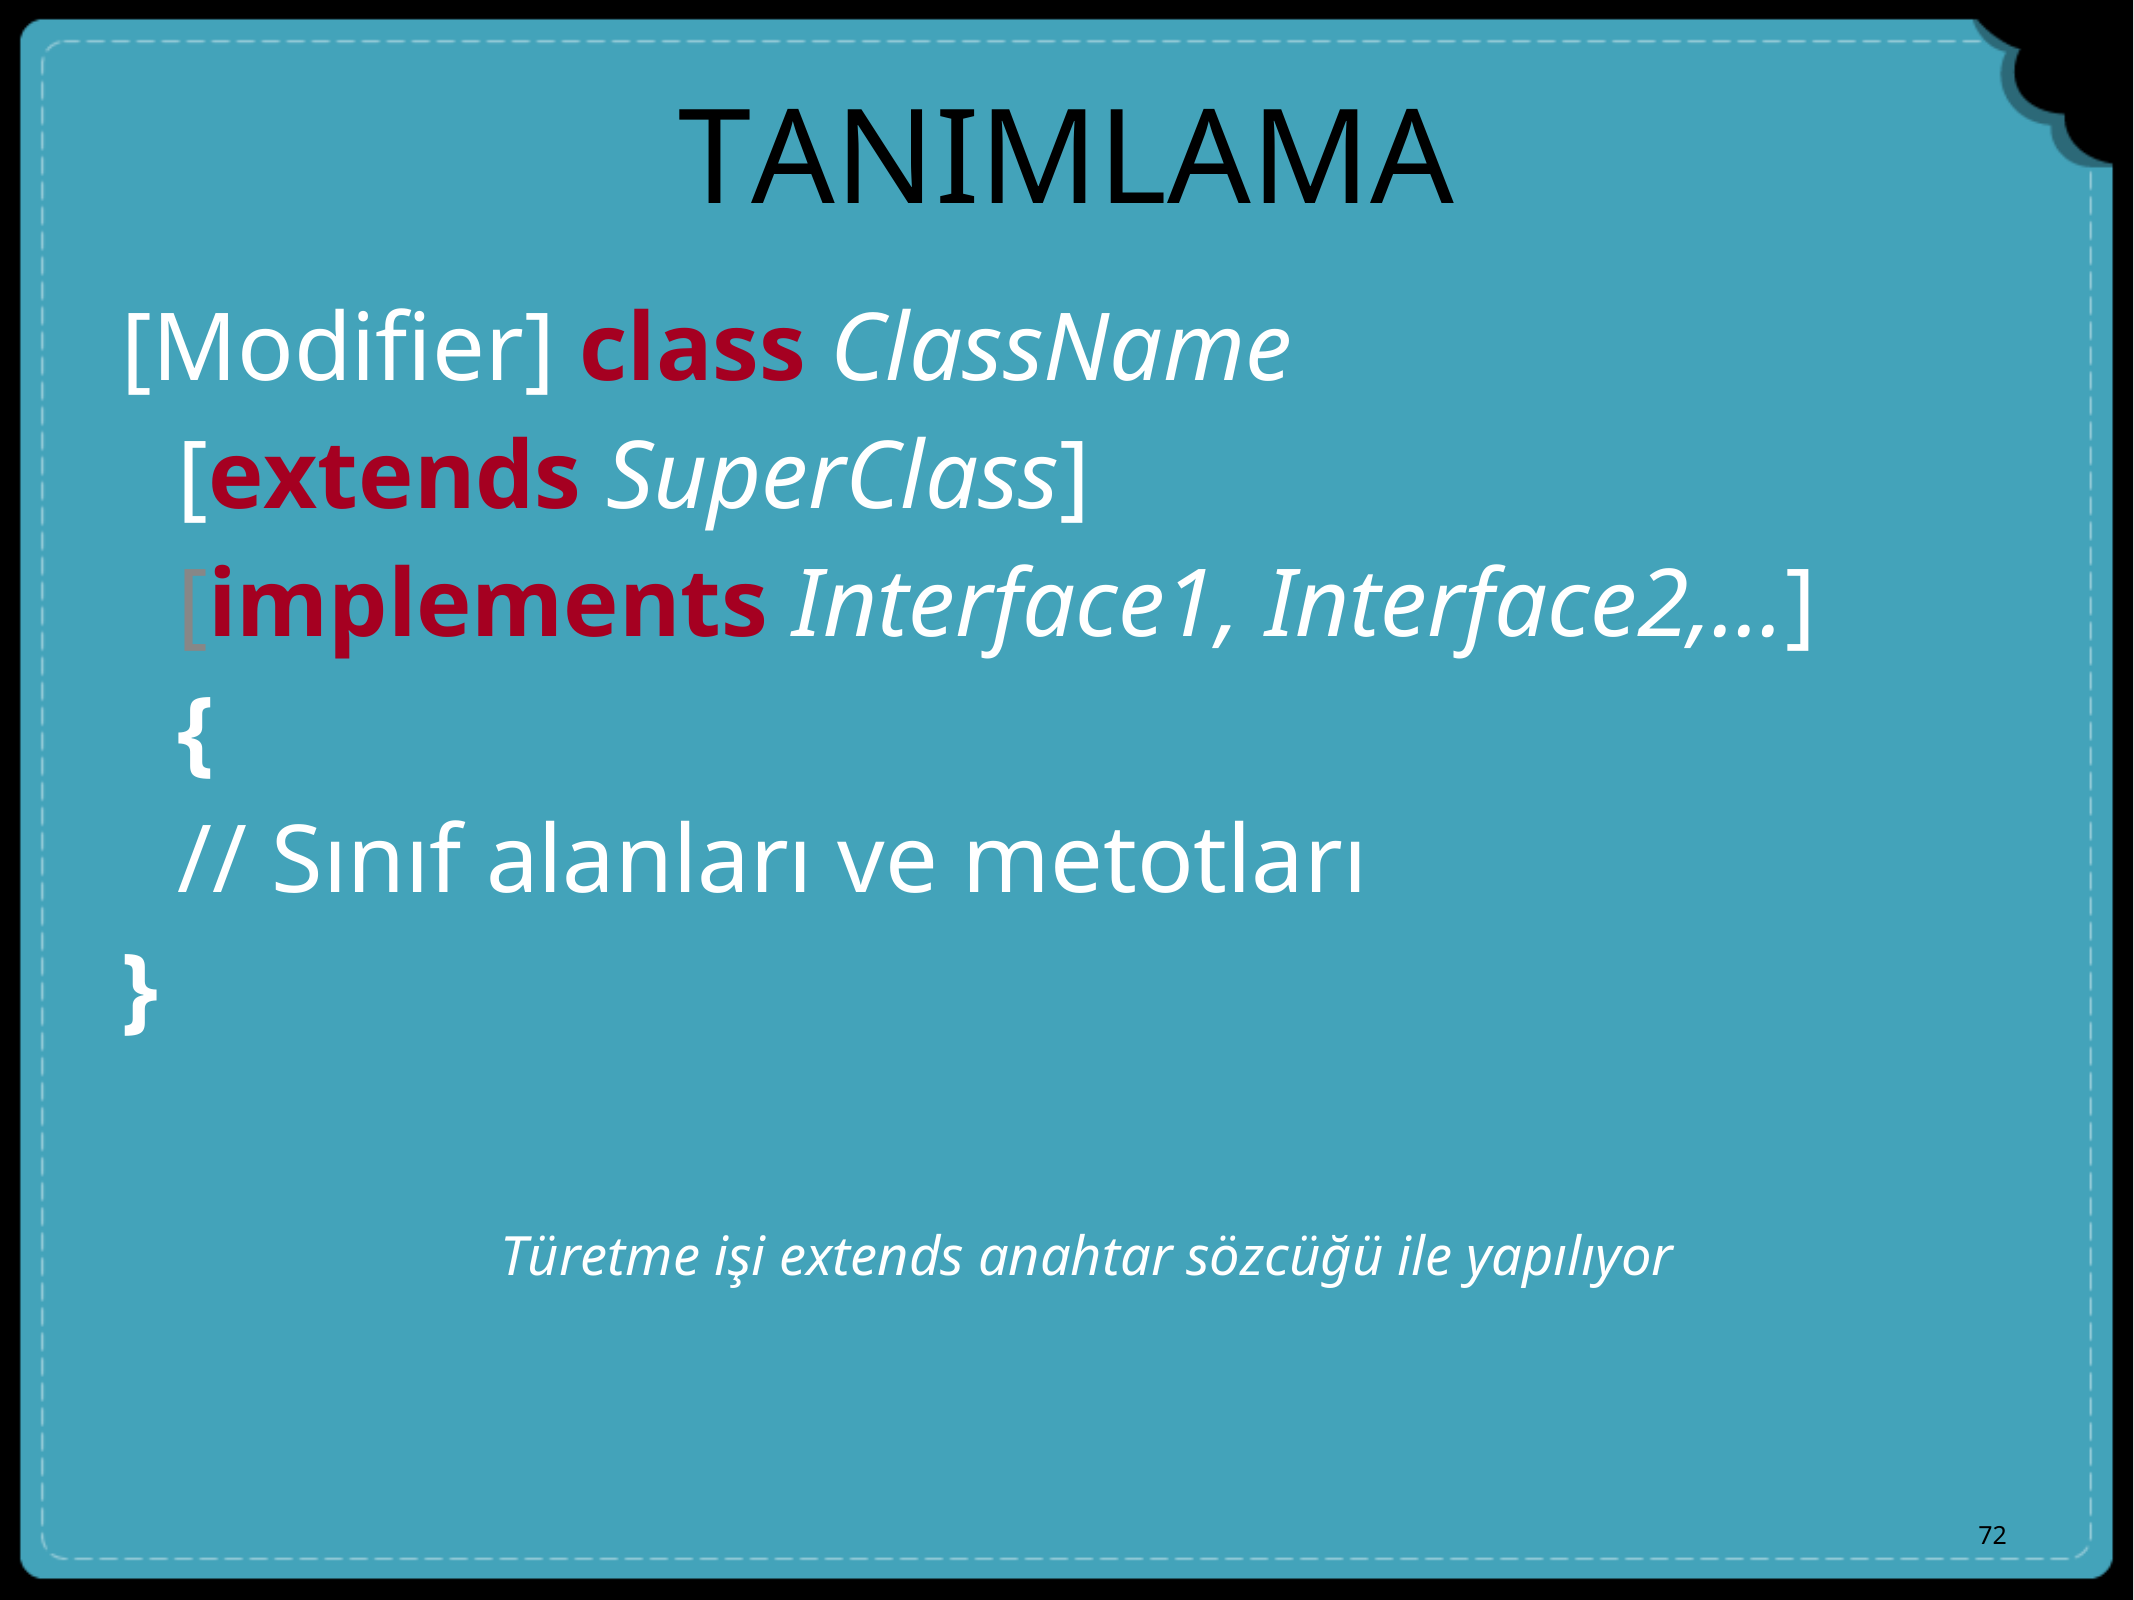

# TANIMLAMA
[Modifier] class ClassName
	[extends SuperClass]
	[implements Interface1, Interface2,...]
	{
	// Sınıf alanları ve metotları
}
	Türetme işi extends anahtar sözcüğü ile yapılıyor
72